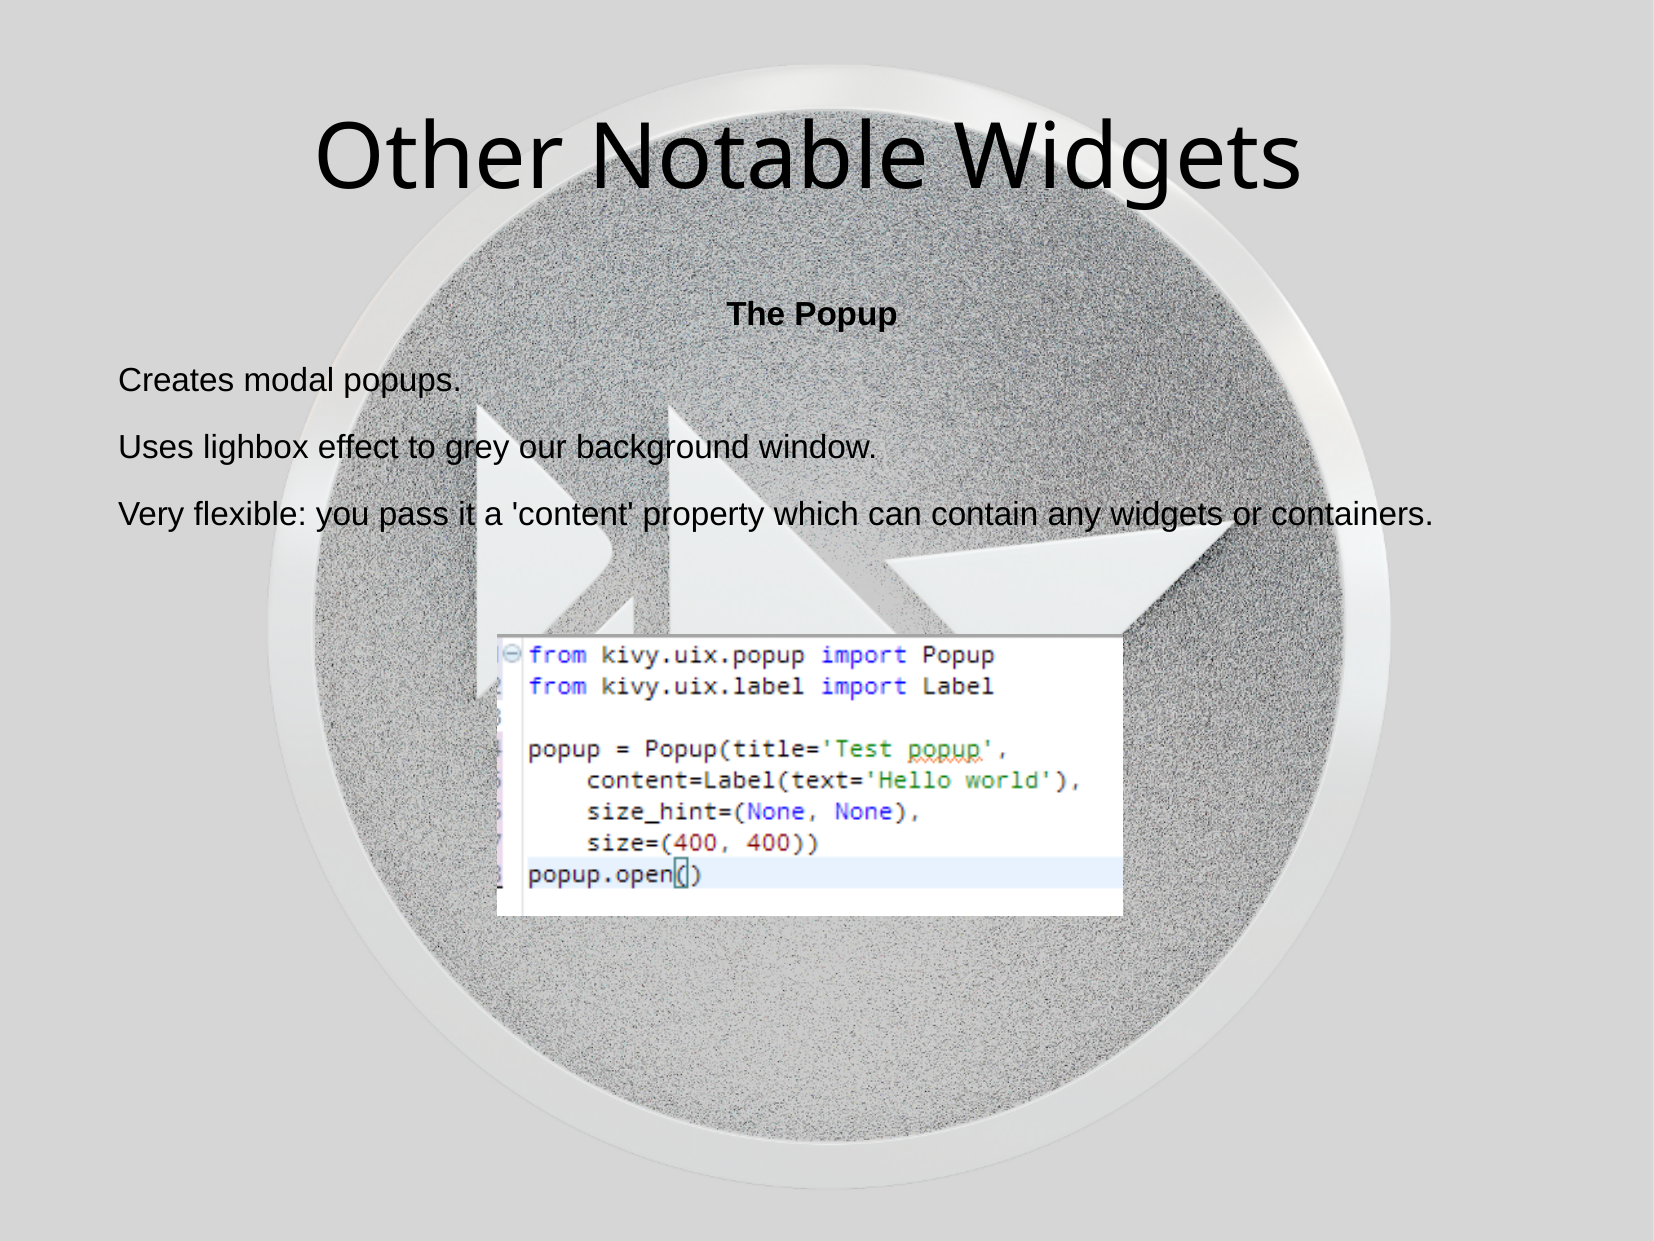

# Other Notable Widgets
The Popup
Creates modal popups.
Uses lighbox effect to grey our background window.
Very flexible: you pass it a 'content' property which can contain any widgets or containers.